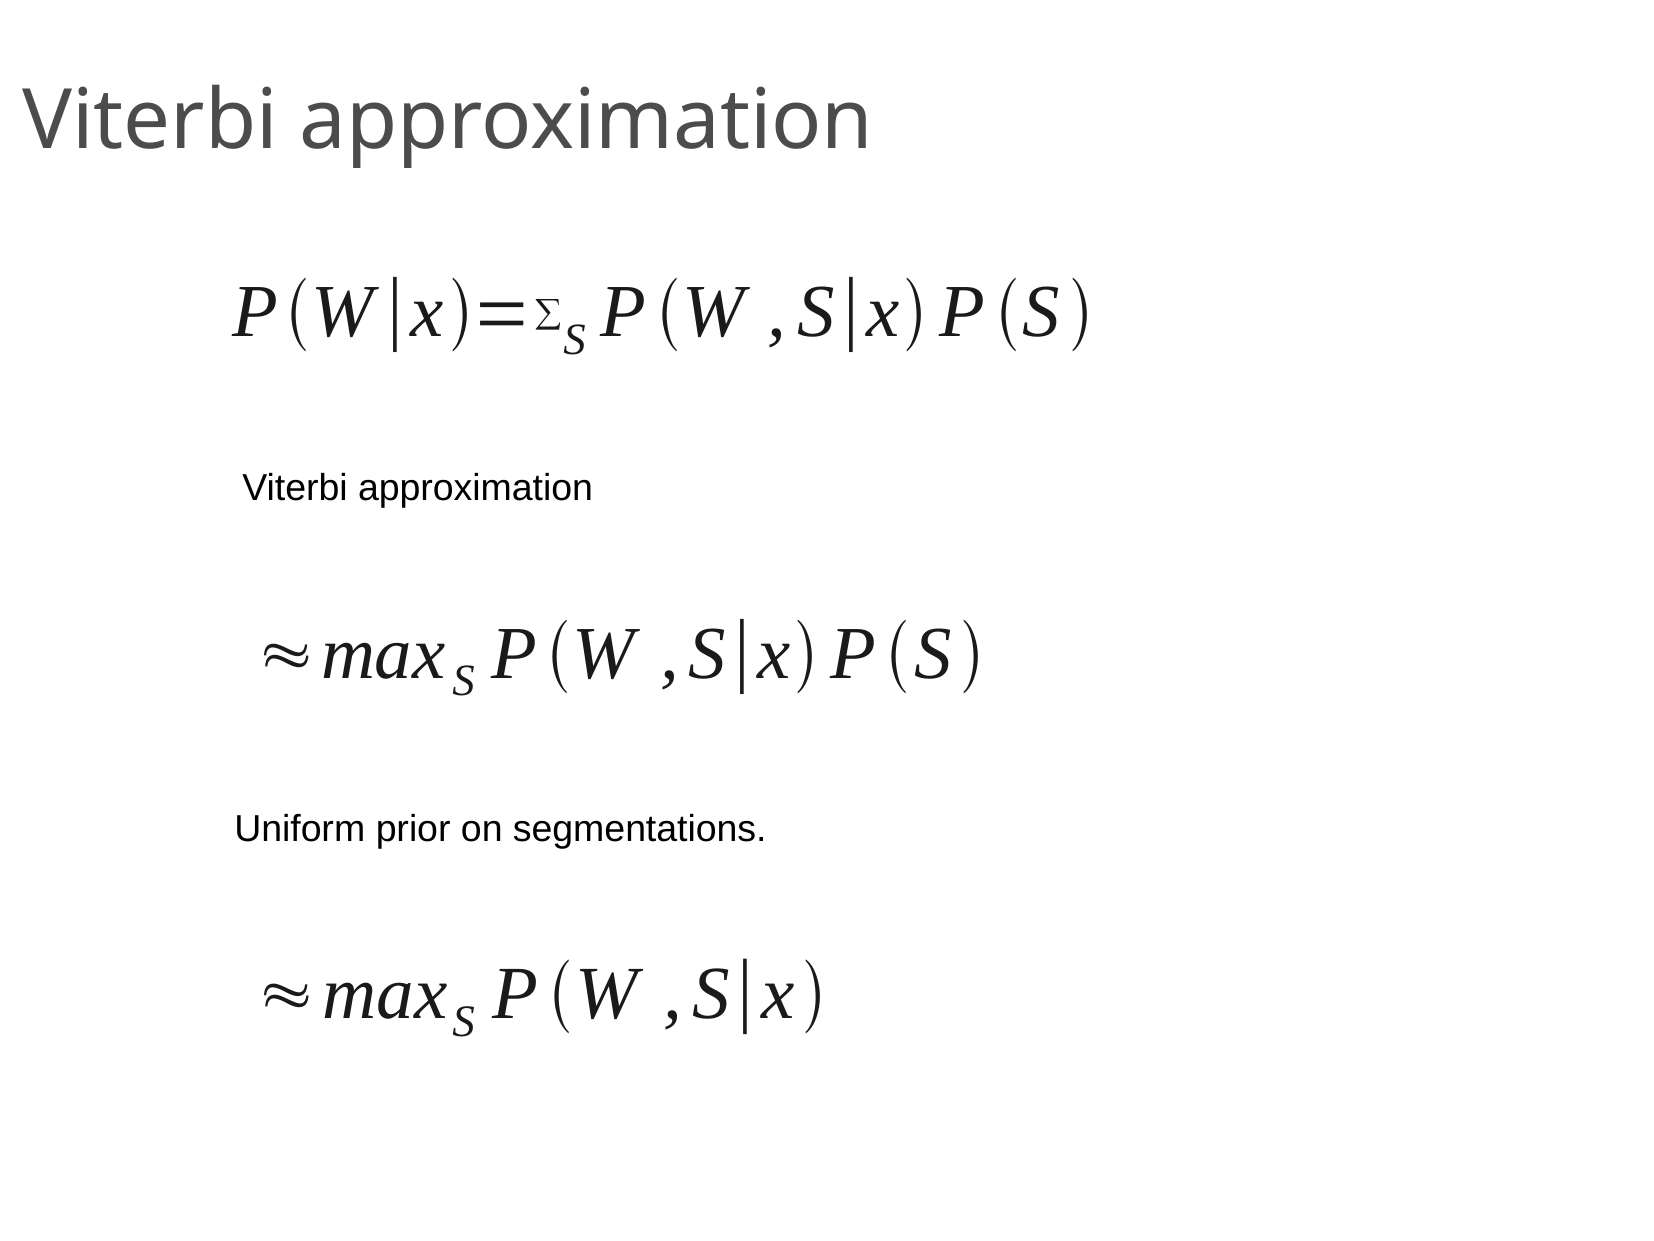

# Viterbi approximation
Viterbi approximation
Uniform prior on segmentations.